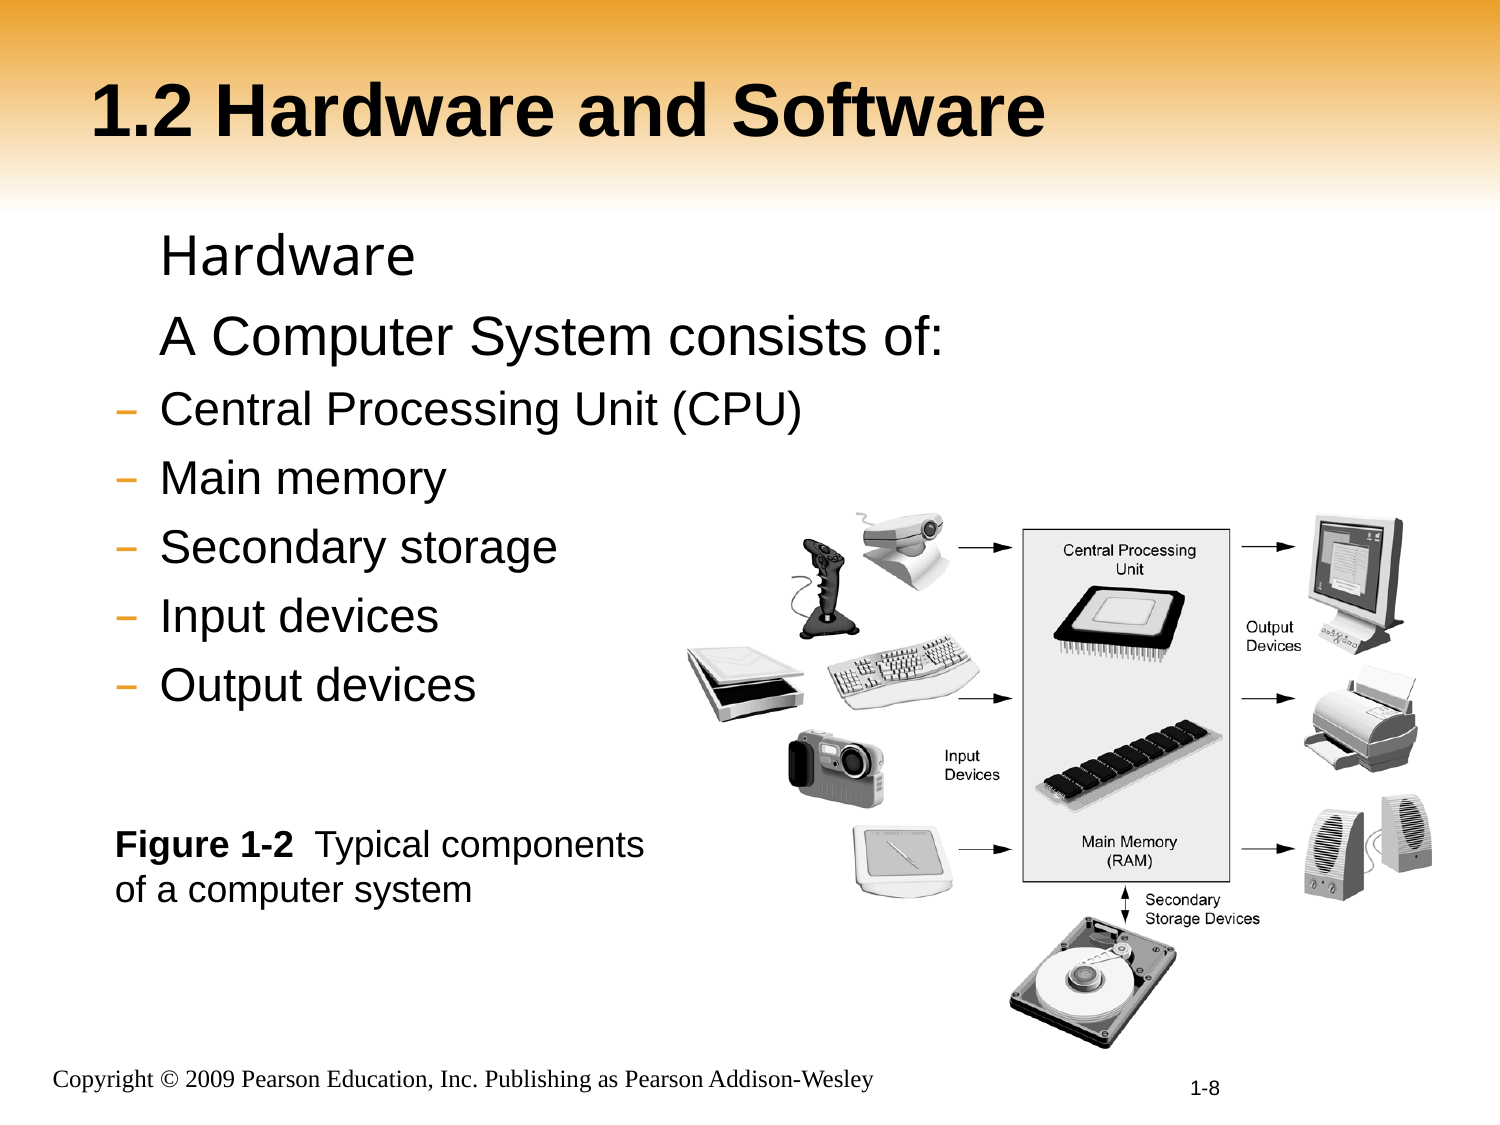

# 1.2 Hardware and Software
Hardware
A Computer System consists of:
Central Processing Unit (CPU)
Main memory
Secondary storage
Input devices
Output devices
Figure 1-2 Typical components
of a computer system
1-7